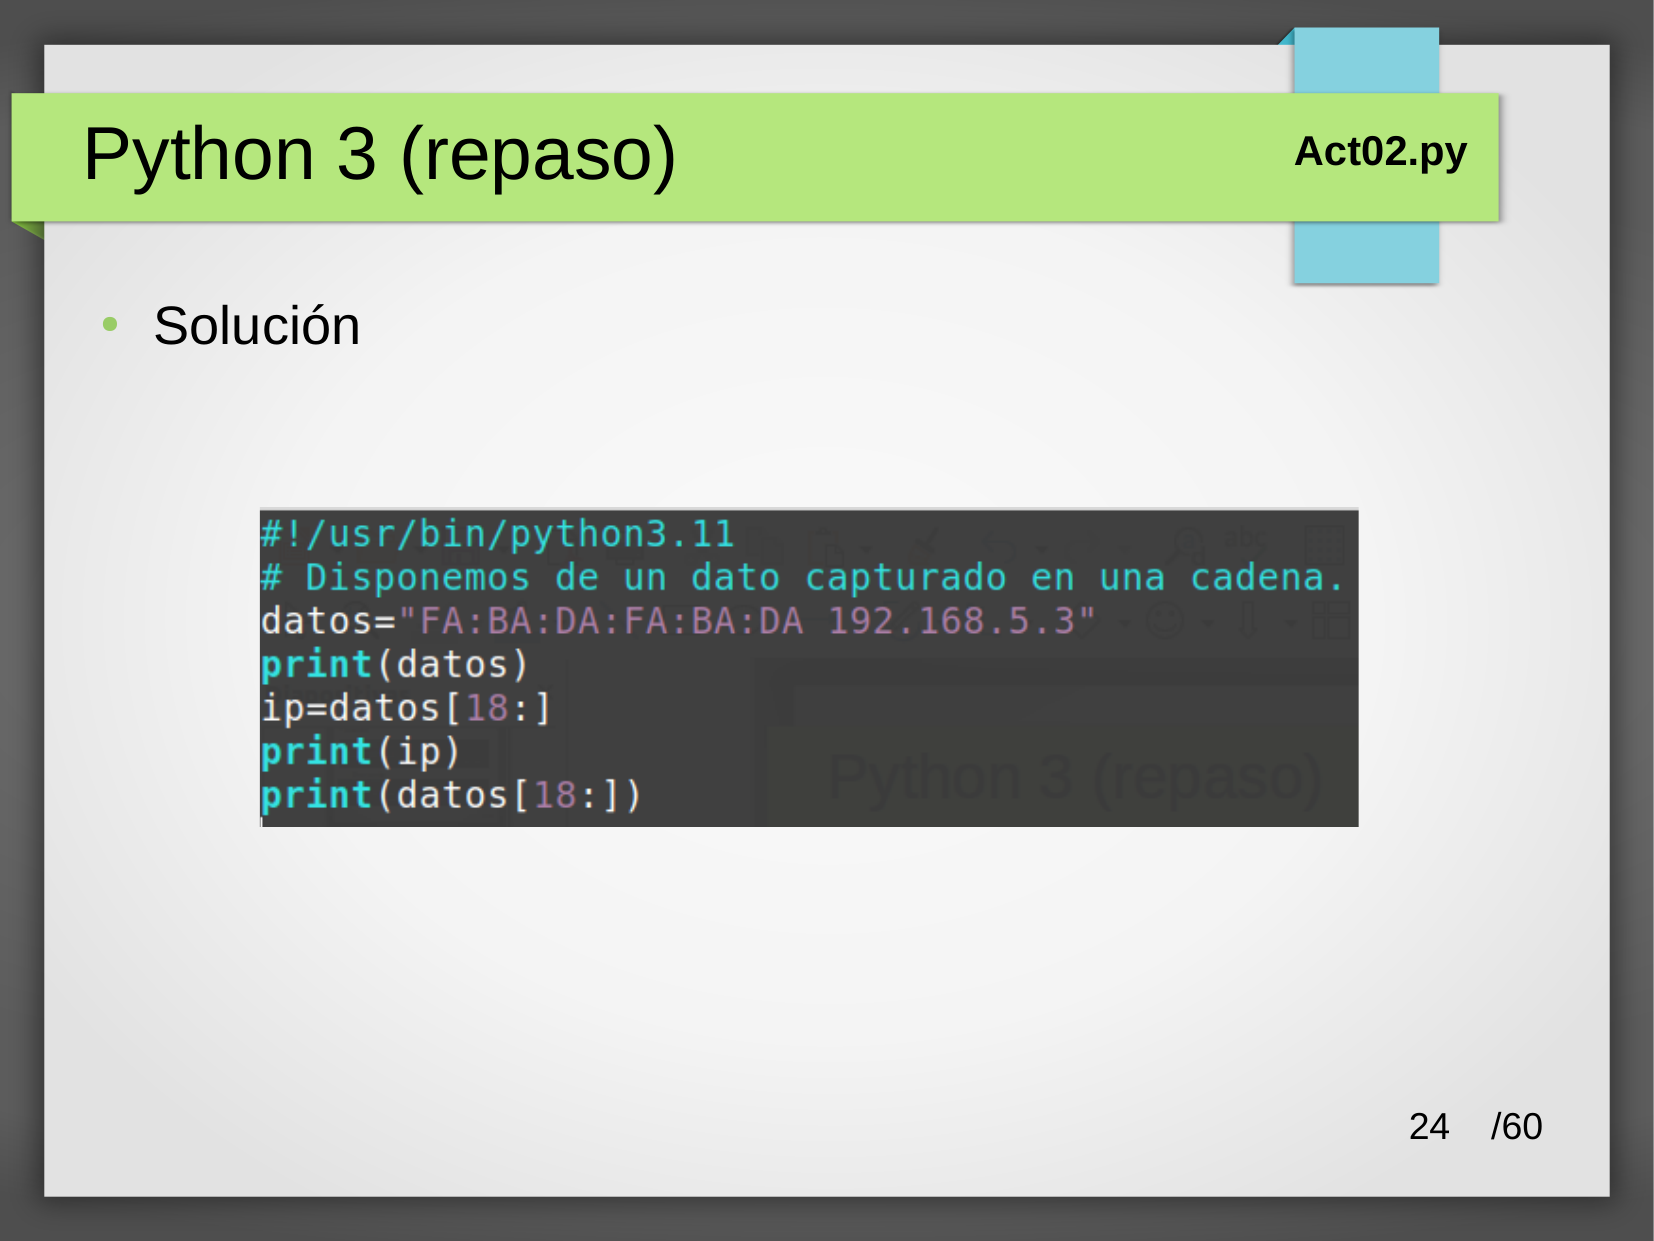

# Python 3 (repaso)
Act02.py
Solución
/60